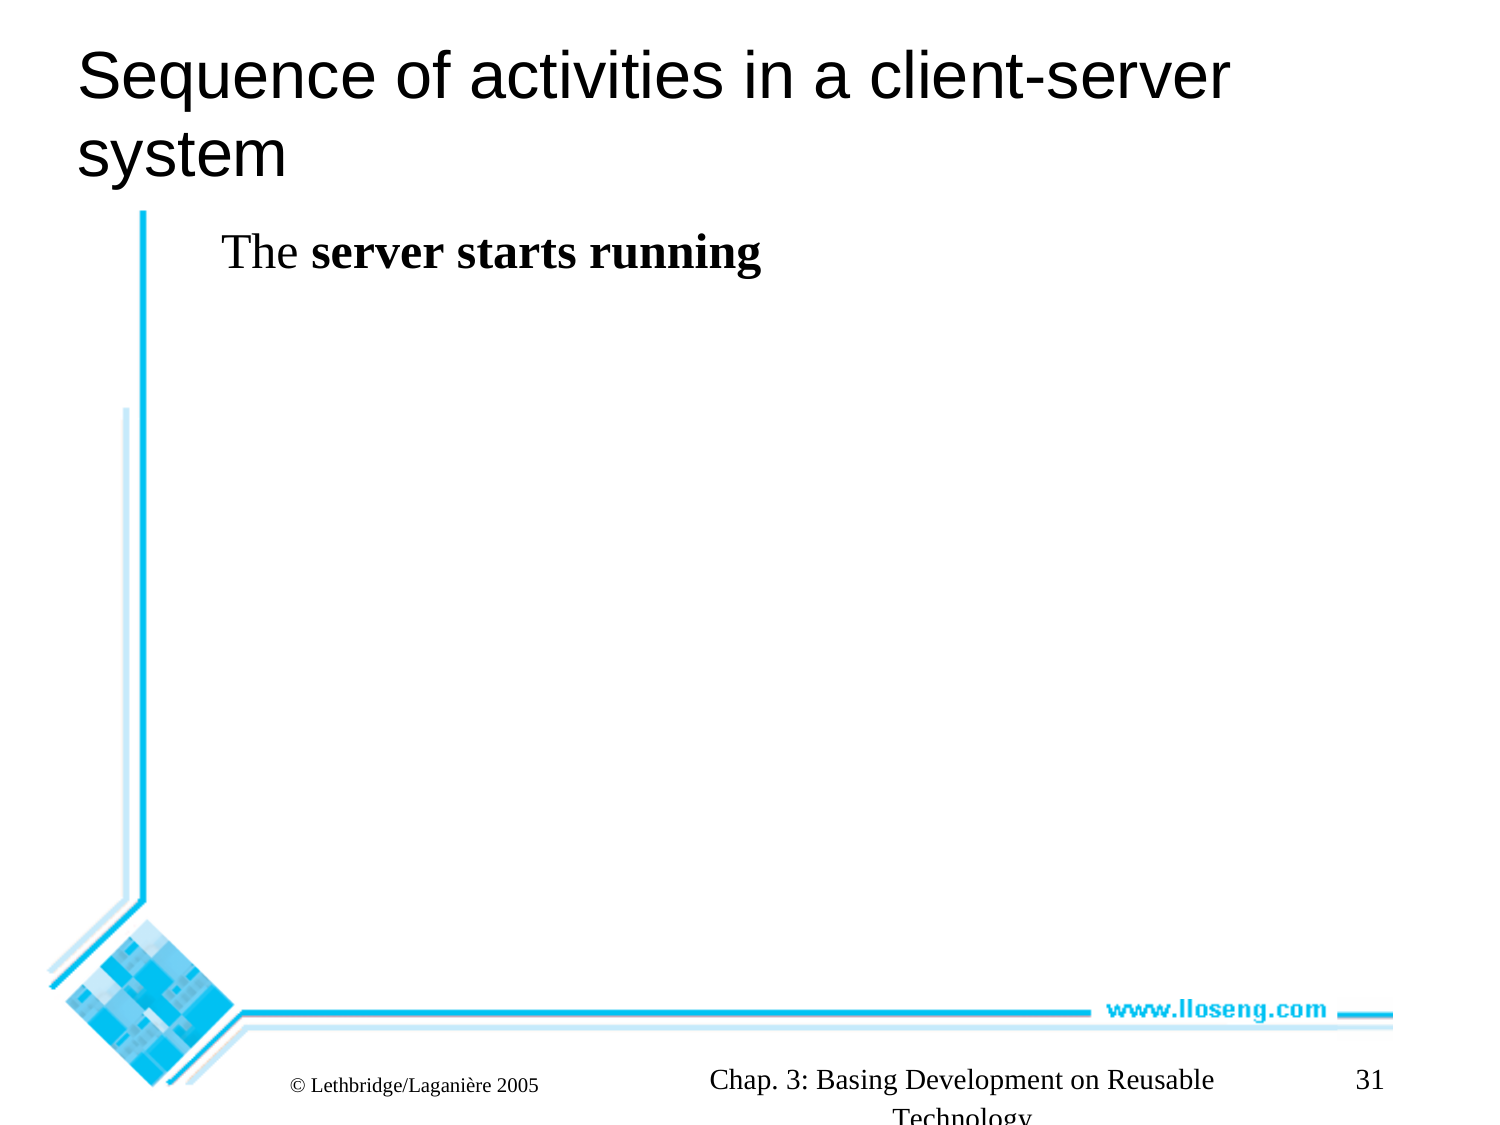

# Sequence of activities in a client-server system
The server starts running
Chap. 3: Basing Development on Reusable Technology
© Lethbridge/Laganière 2005